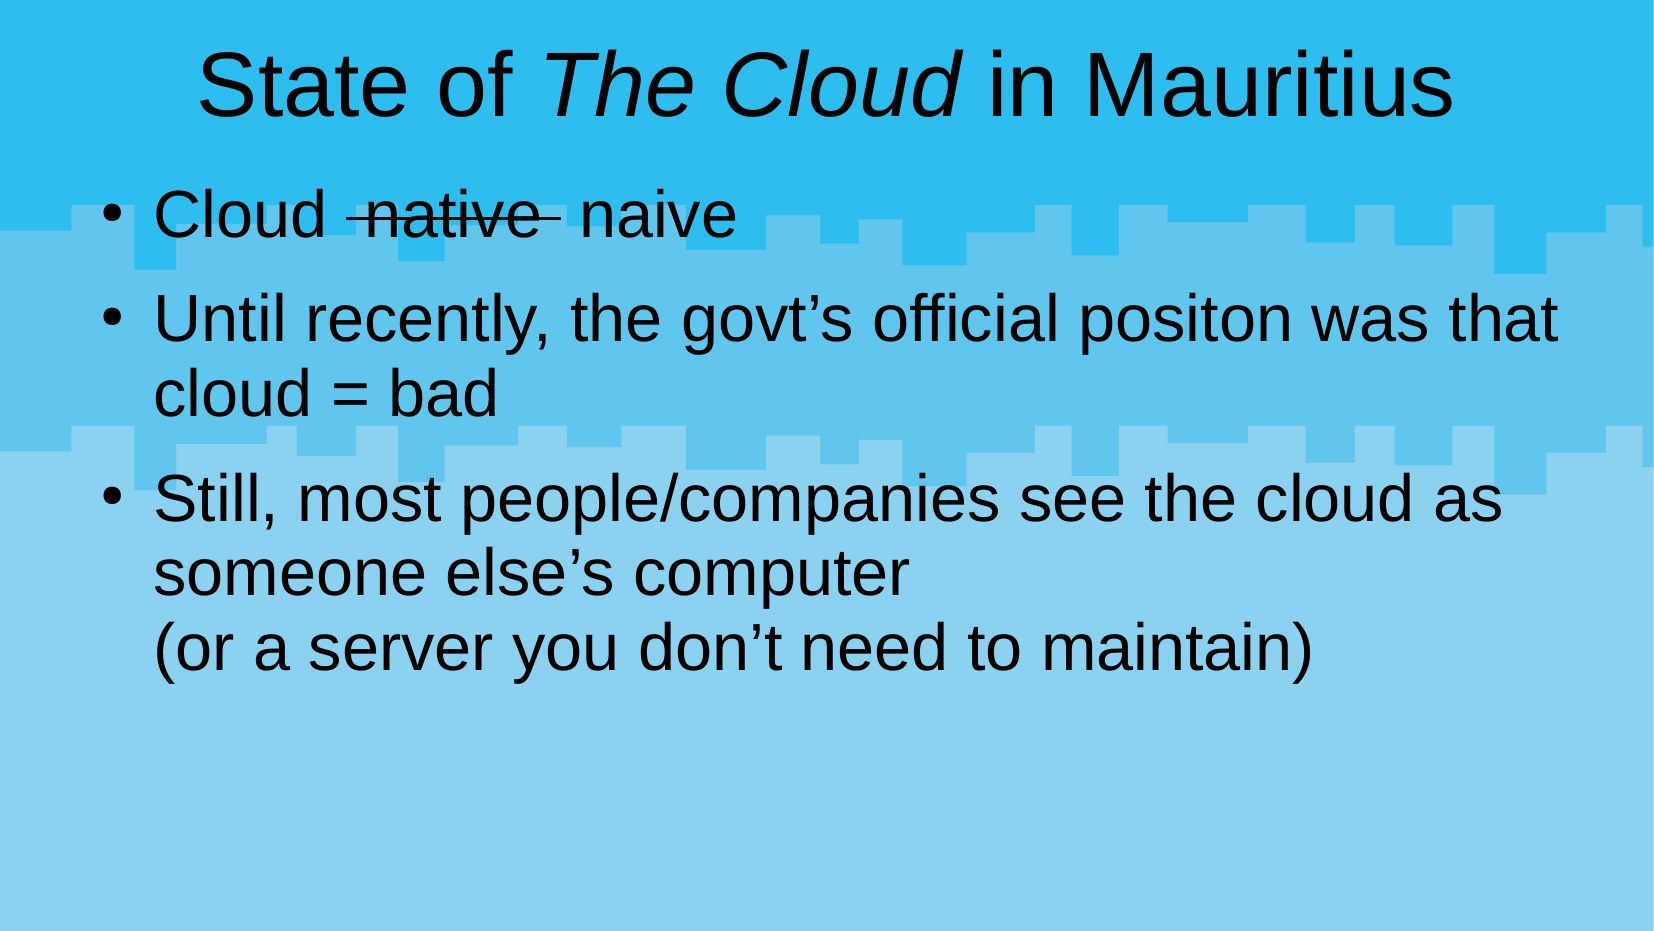

# State of The Cloud in Mauritius
Cloud native naive
Until recently, the govt’s official positon was that cloud = bad
Still, most people/companies see the cloud as someone else’s computer
(or a server you don’t need to maintain)